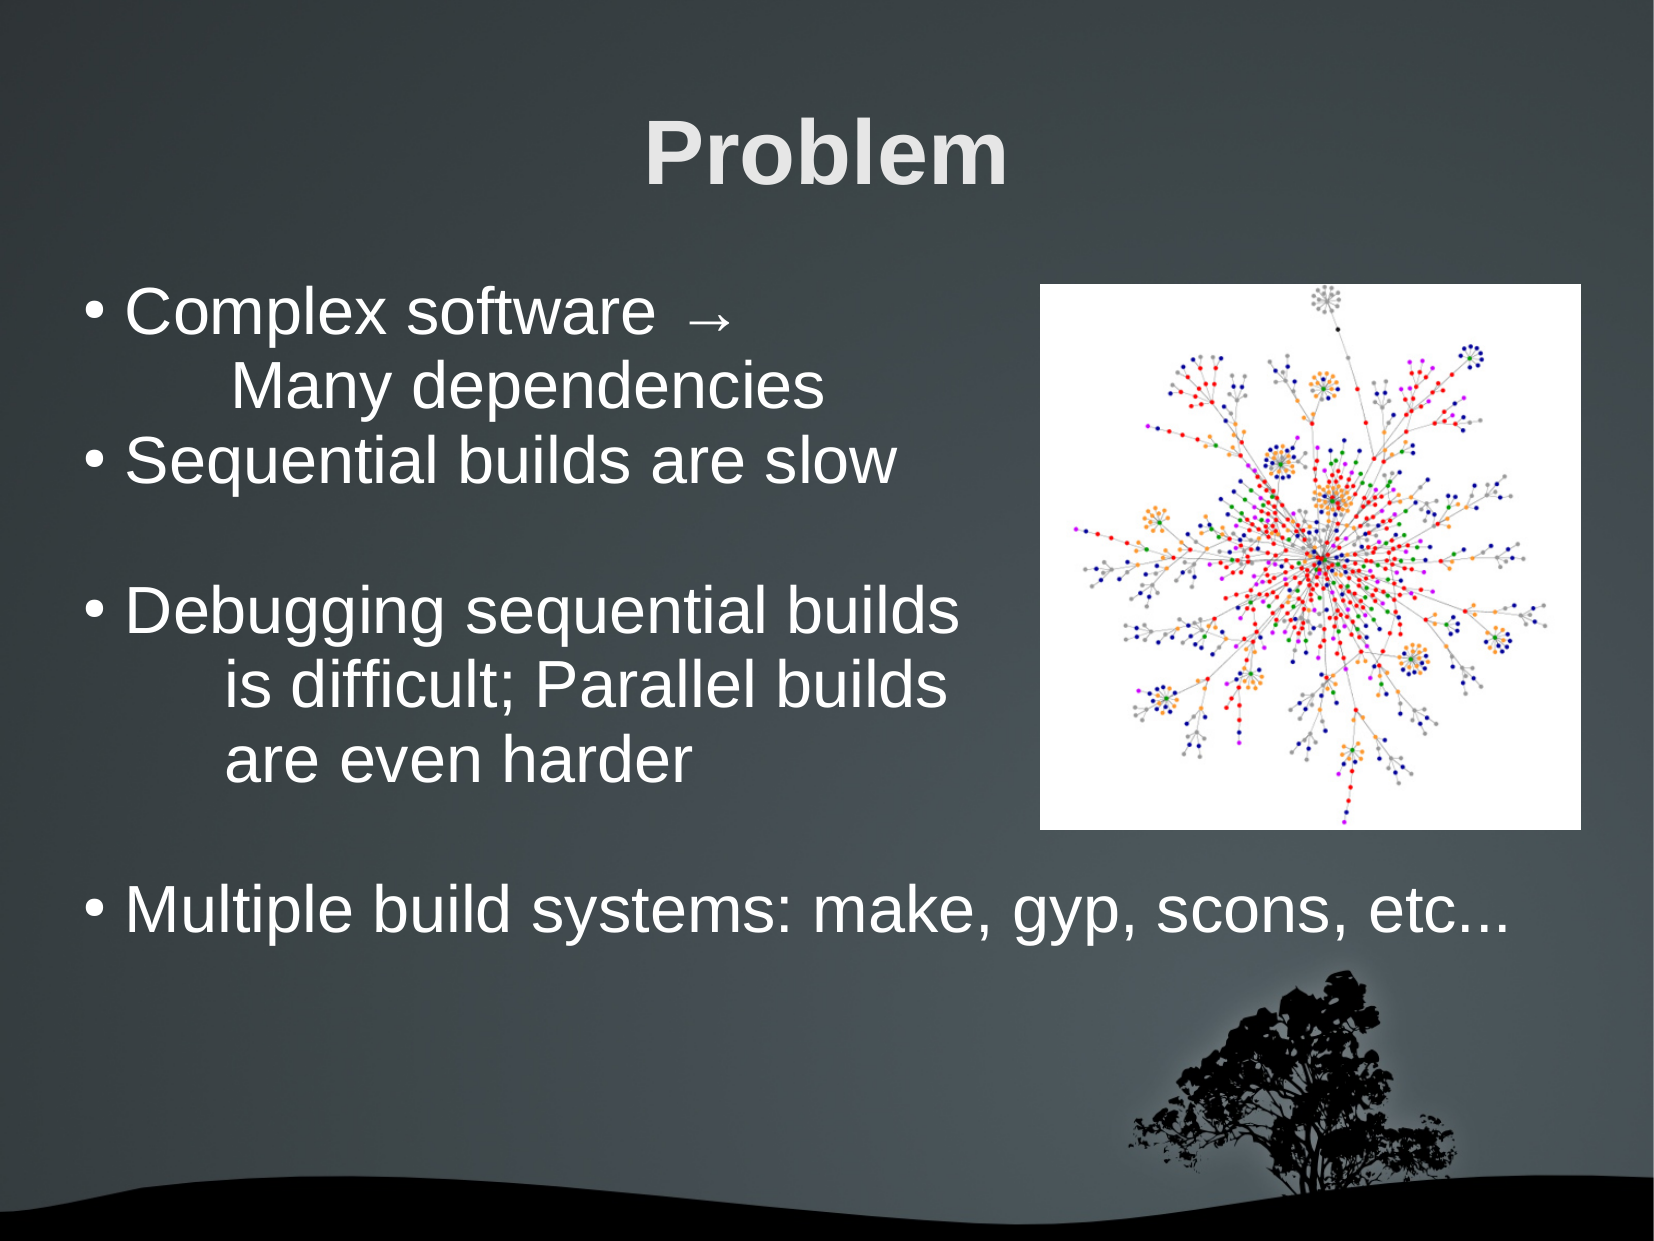

# Problem
 Complex software →
 		Many dependencies
 Sequential builds are slow
 Debugging sequential builds
is difficult; Parallel builds
are even harder
 Multiple build systems: make, gyp, scons, etc...